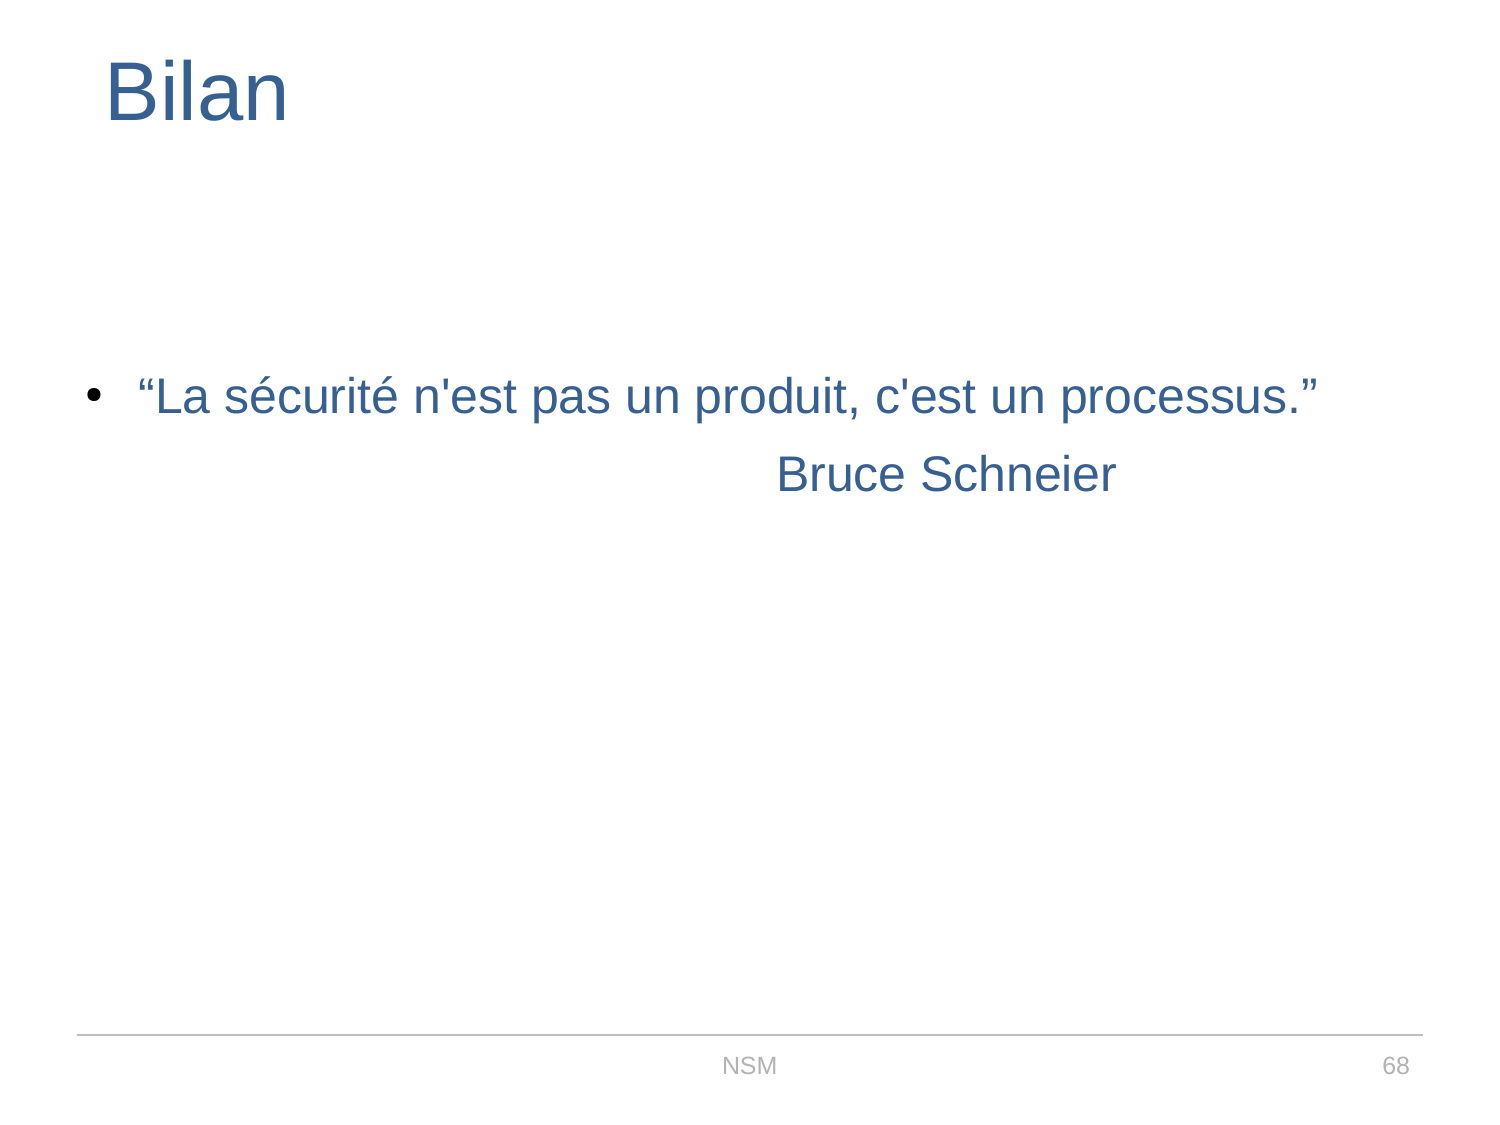

# Bilan
“La sécurité n'est pas un produit, c'est un processus.”
Bruce Schneier
Your footer here
68